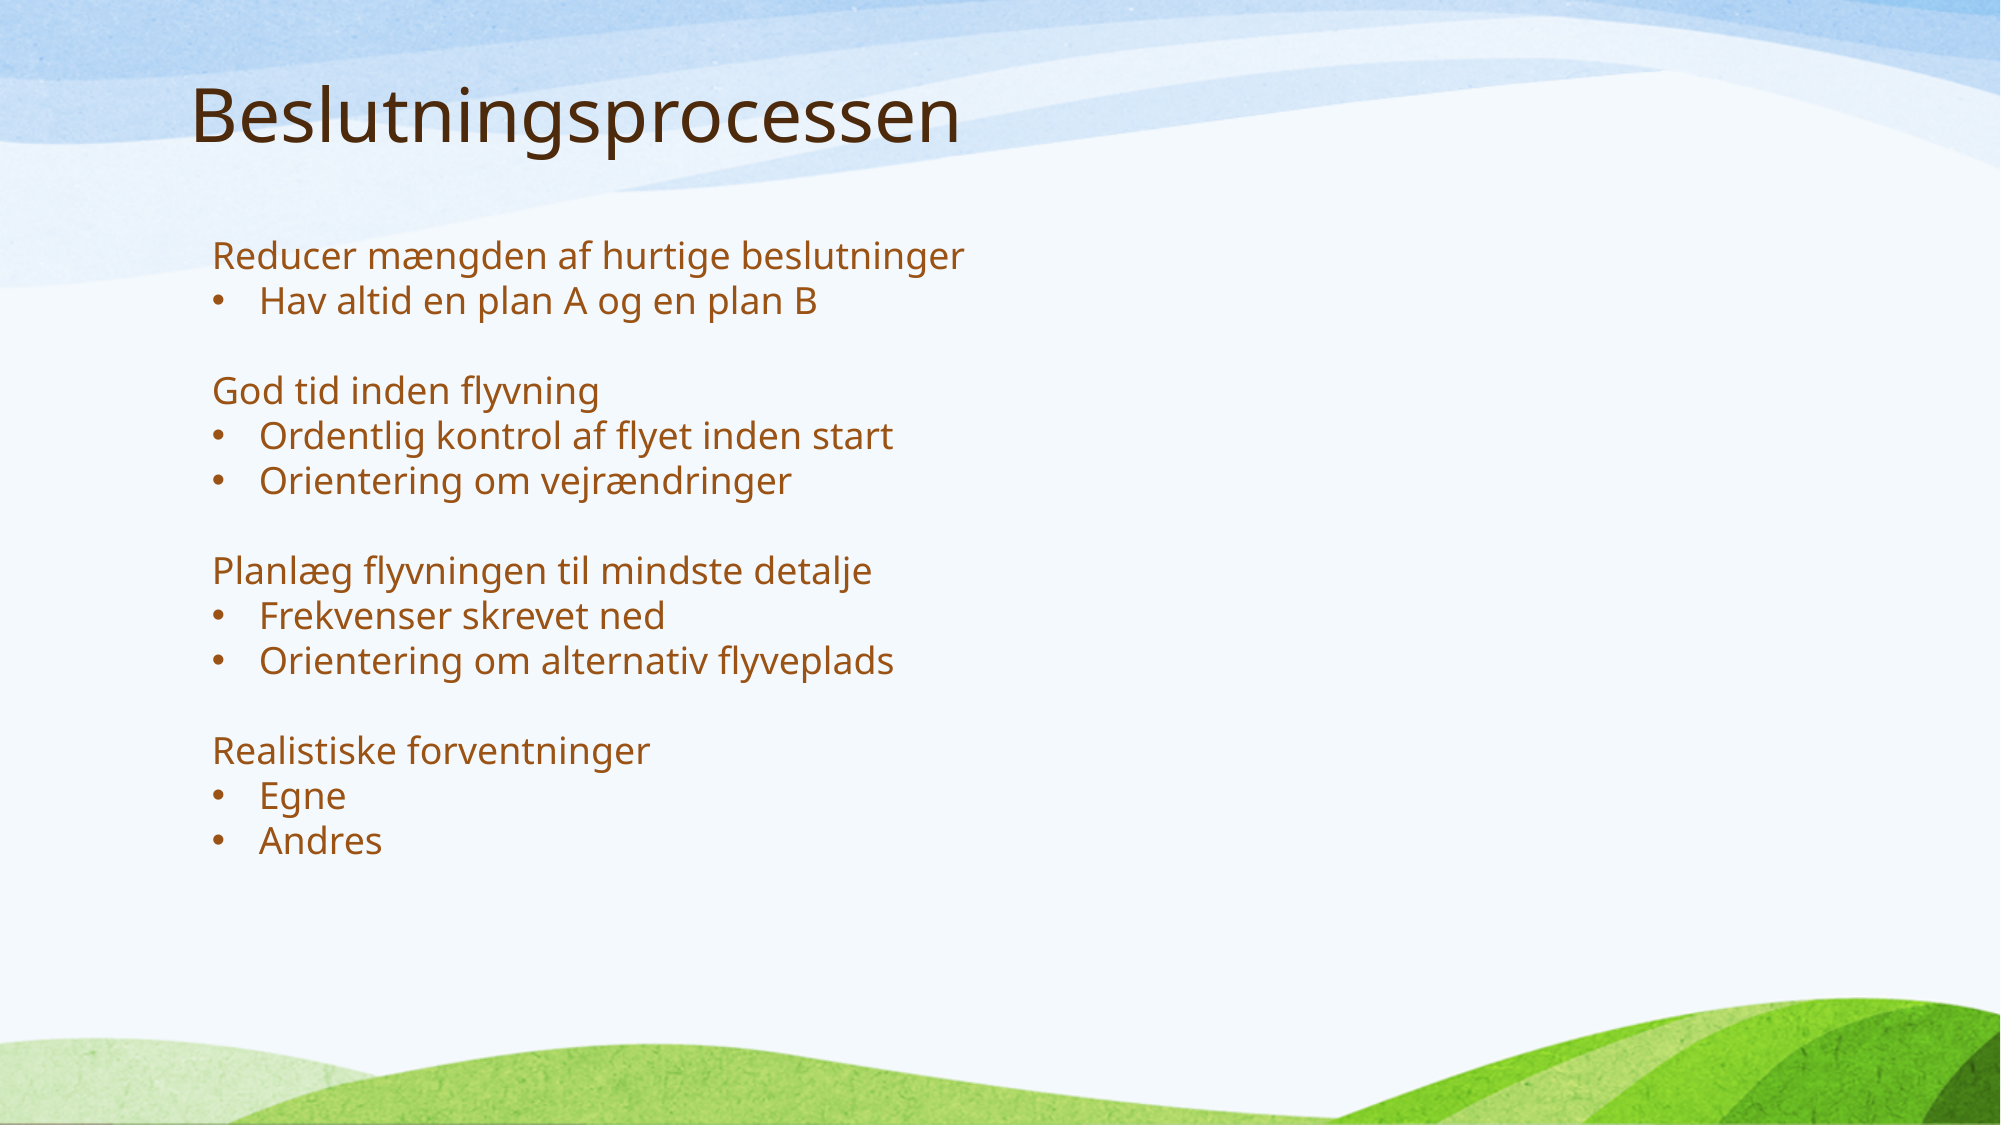

# Beslutningsprocessen
Reducer mængden af hurtige beslutninger
Hav altid en plan A og en plan B
God tid inden flyvning
Ordentlig kontrol af flyet inden start
Orientering om vejrændringer
Planlæg flyvningen til mindste detalje
Frekvenser skrevet ned
Orientering om alternativ flyveplads
Realistiske forventninger
Egne
Andres